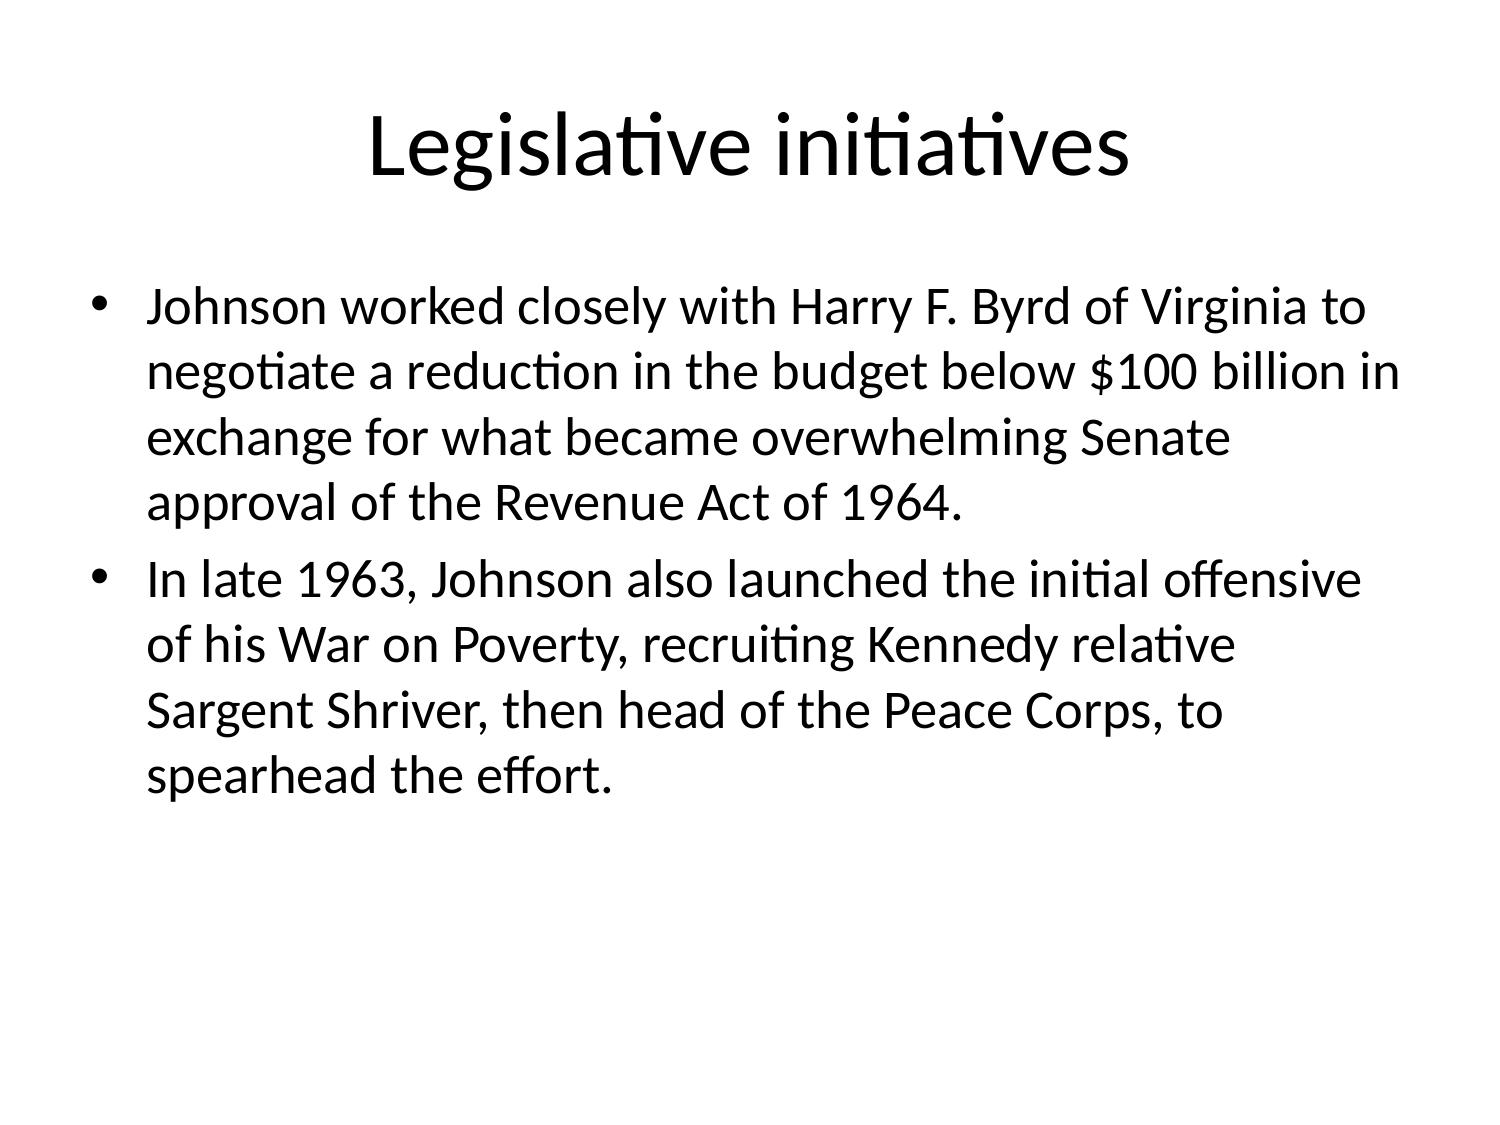

# Legislative initiatives
Johnson worked closely with Harry F. Byrd of Virginia to negotiate a reduction in the budget below $100 billion in exchange for what became overwhelming Senate approval of the Revenue Act of 1964.
In late 1963, Johnson also launched the initial offensive of his War on Poverty, recruiting Kennedy relative Sargent Shriver, then head of the Peace Corps, to spearhead the effort.